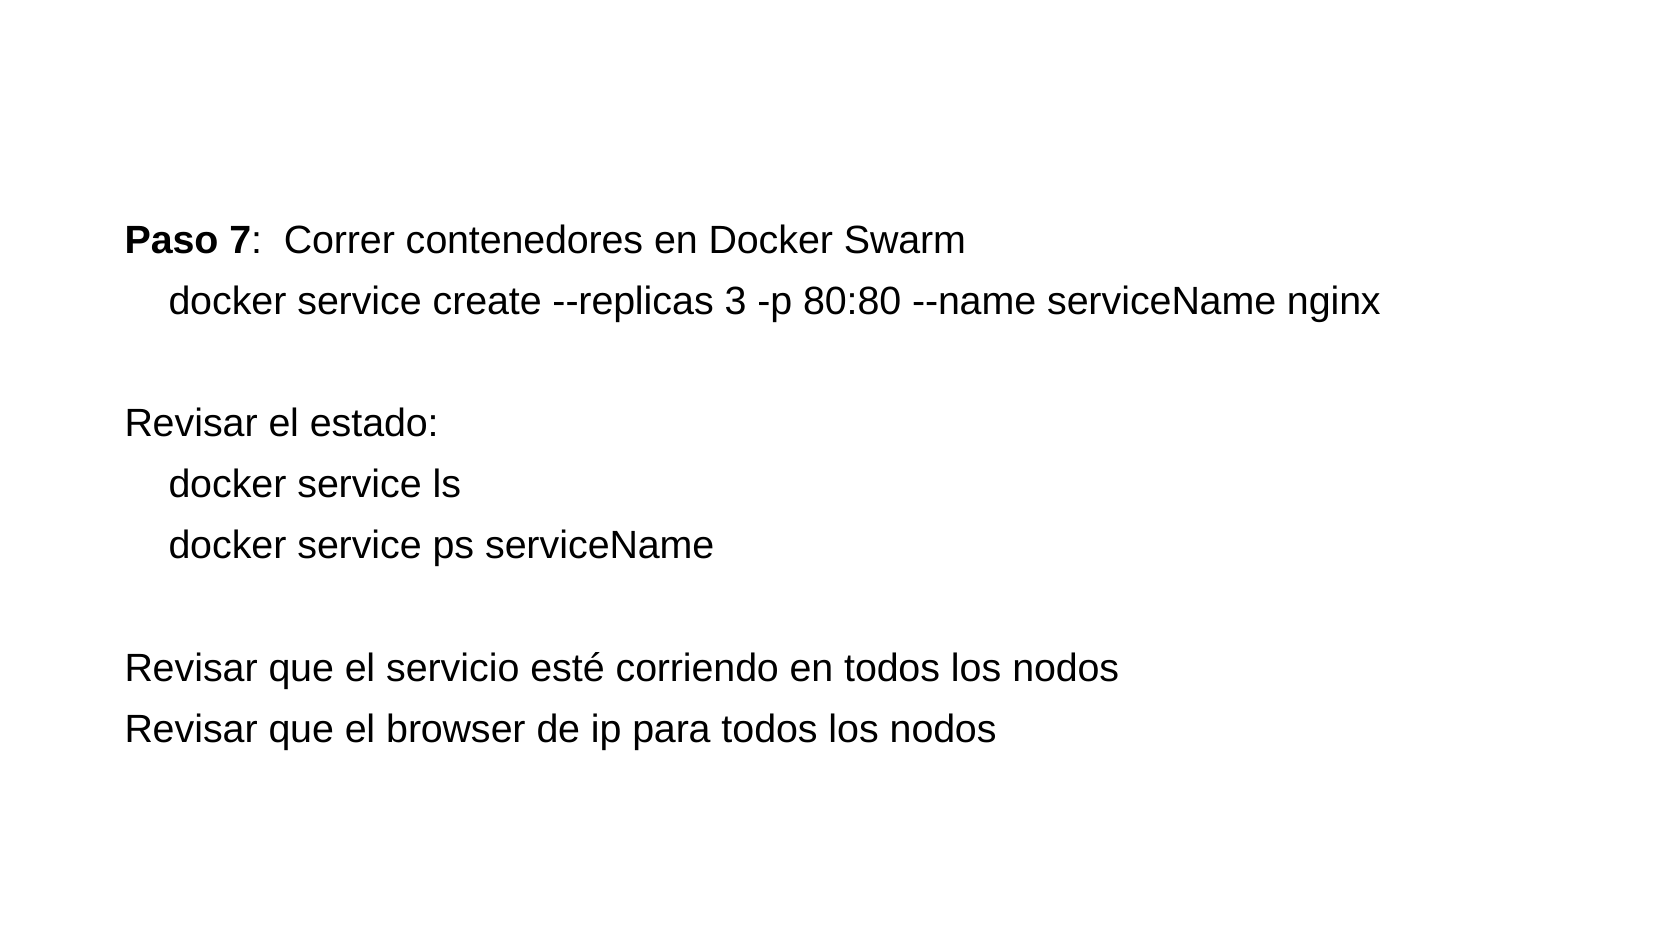

#
Paso 7: Correr contenedores en Docker Swarm
 docker service create --replicas 3 -p 80:80 --name serviceName nginx
Revisar el estado:
 docker service ls
 docker service ps serviceName
Revisar que el servicio esté corriendo en todos los nodos
Revisar que el browser de ip para todos los nodos